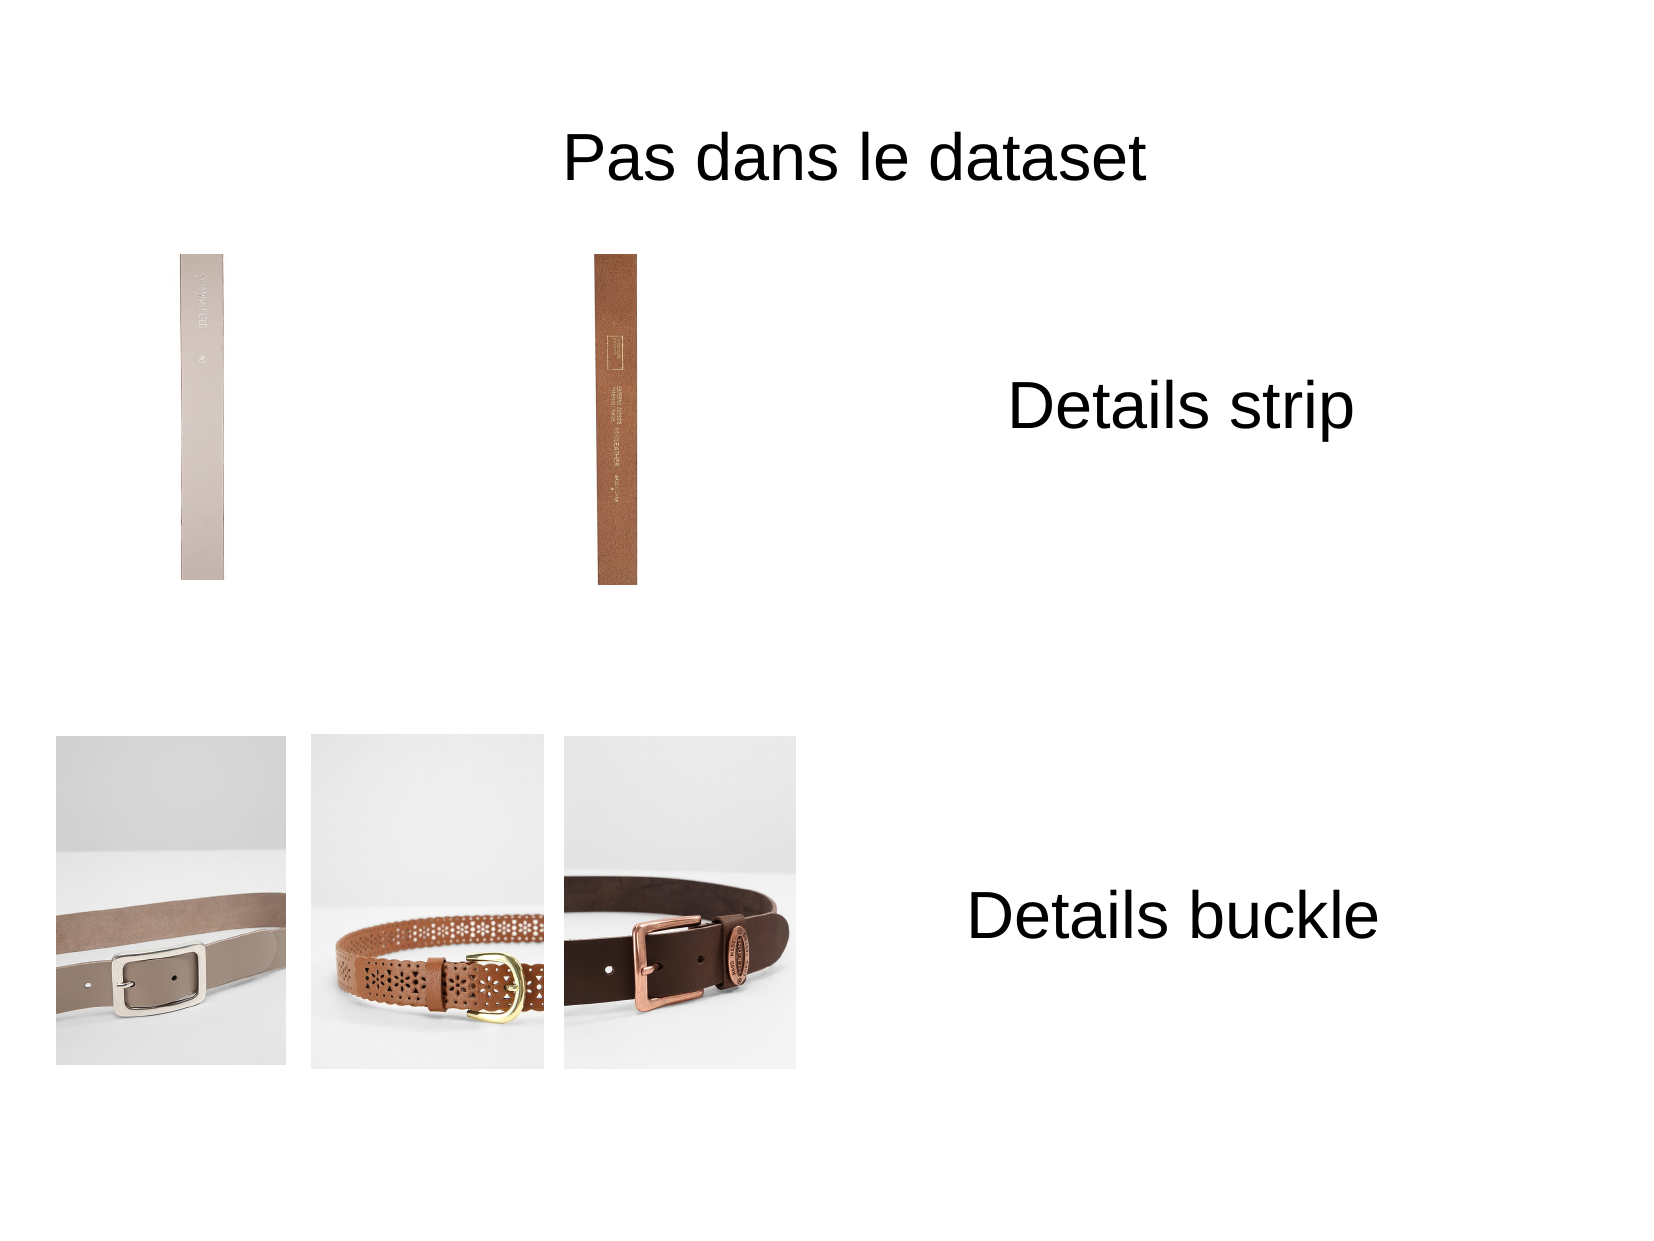

Pas dans le dataset
# Details strip
Details buckle